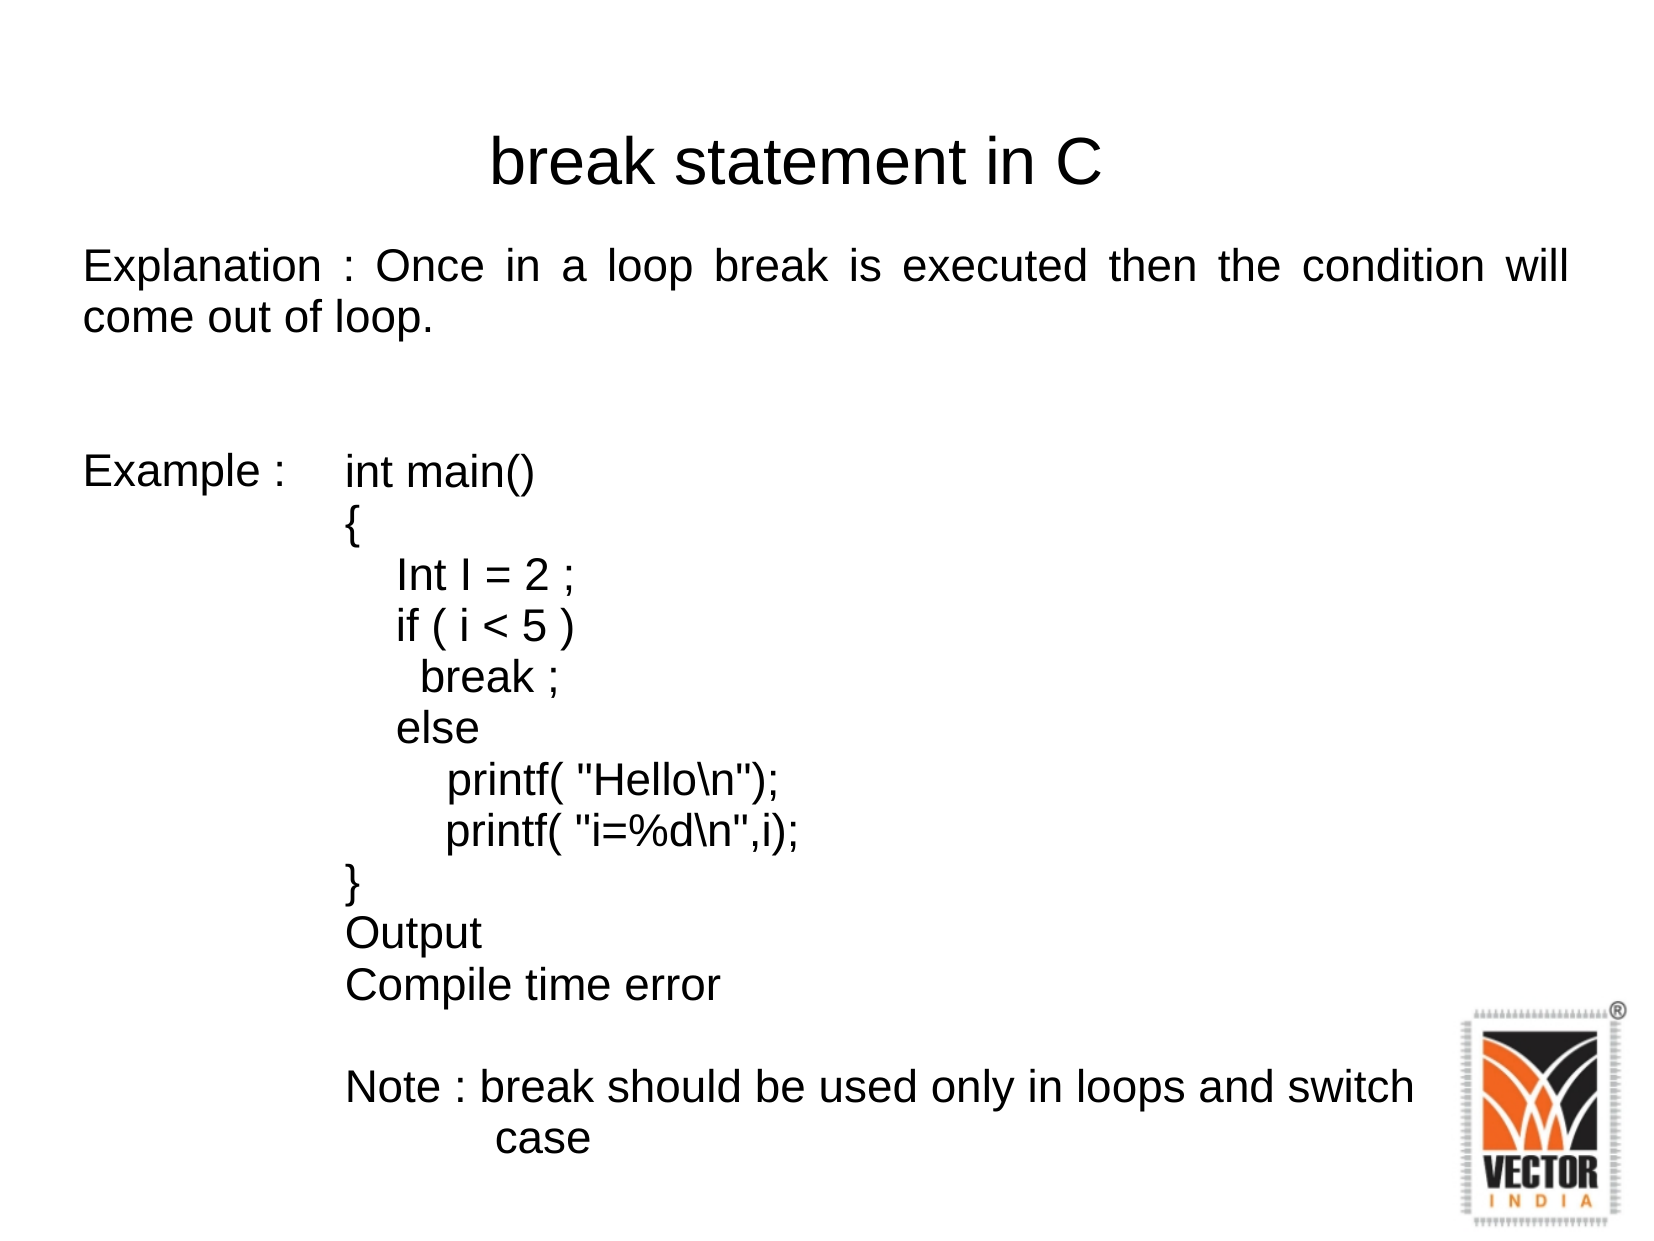

Explanation : Once in a loop break is executed then the condition will come out of loop.
Example :
# break statement in C
int main()
{
 Int I = 2 ;
 if ( i < 5 )
	break ;
 else
 printf( "Hello\n");
	 printf( "i=%d\n",i);
}
Output
Compile time error
Note : break should be used only in loops and switch
		case